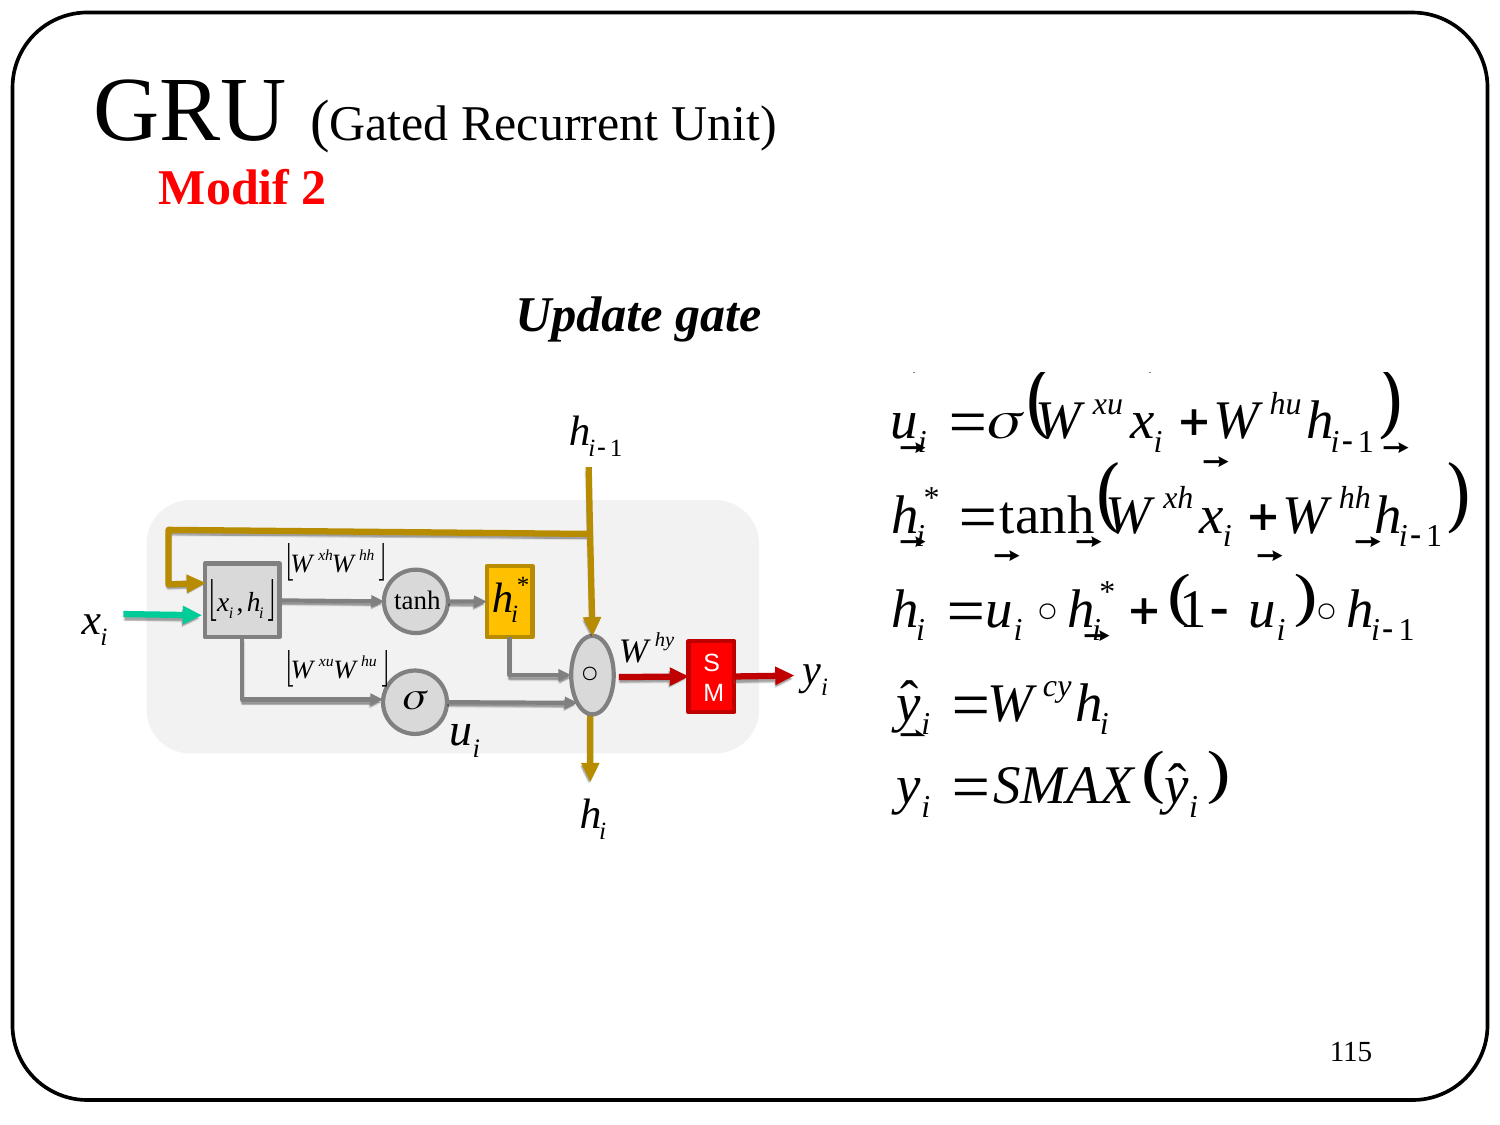

# GRU (Gated Recurrent Unit)
Modif 2
Update gate
SM